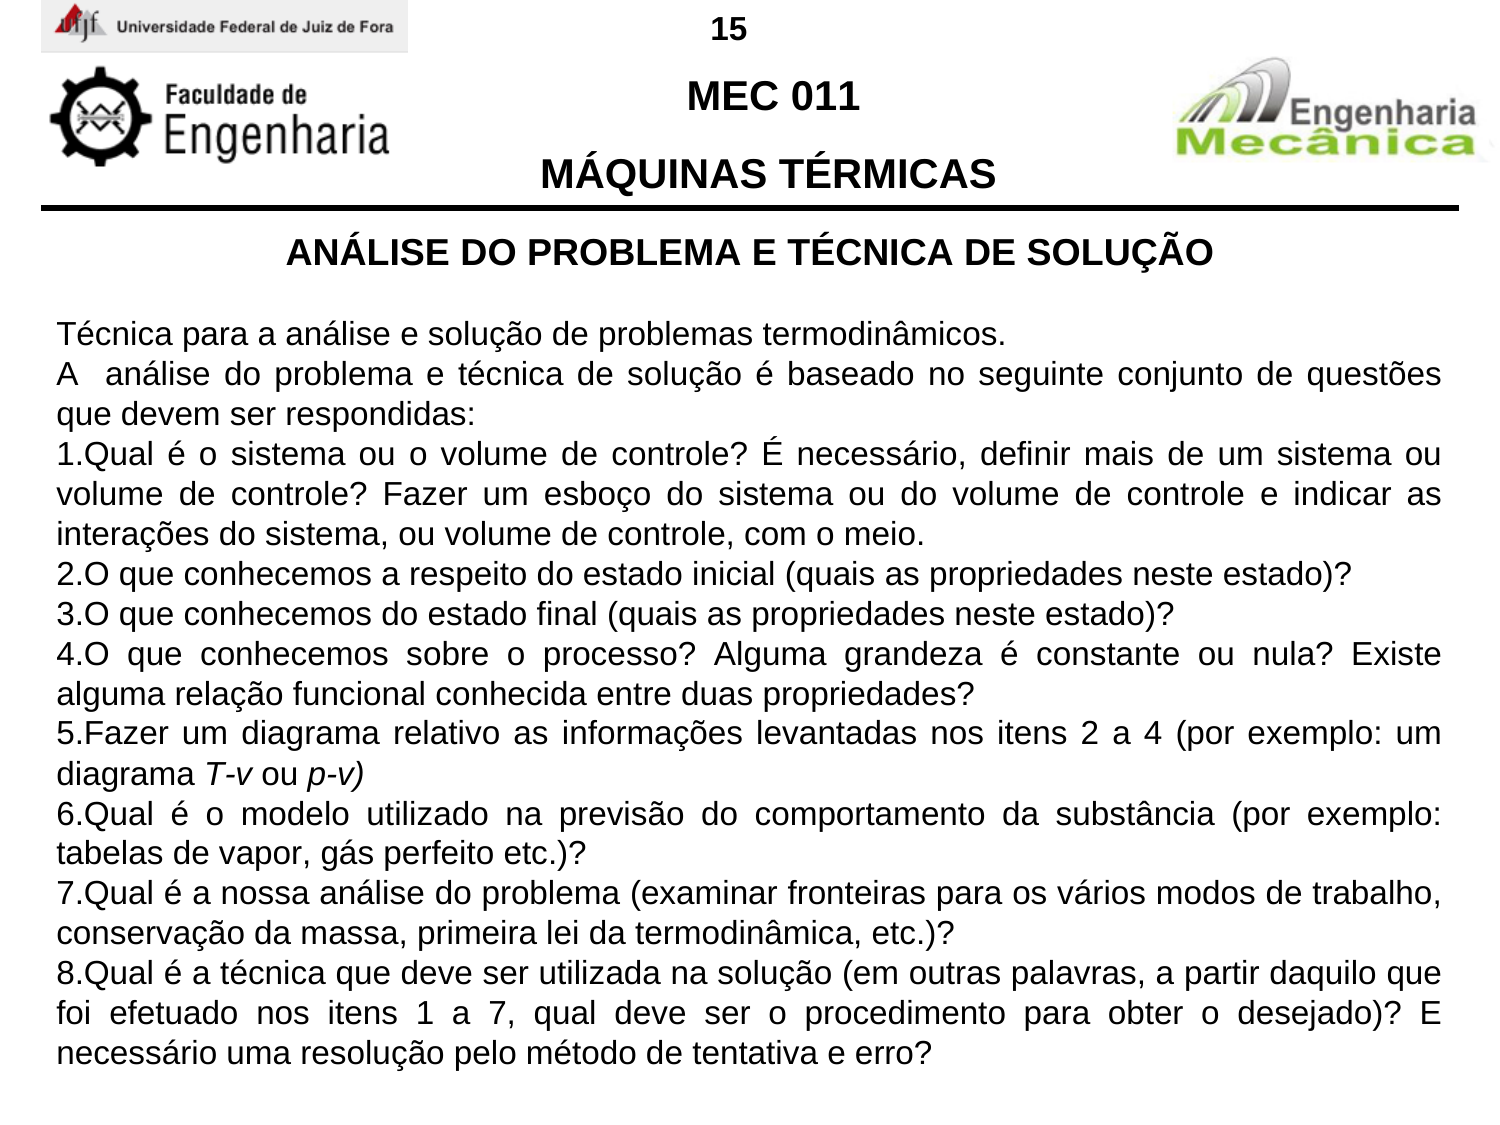

ANÁLISE DO PROBLEMA E TÉCNICA DE SOLUÇÃO
Técnica para a análise e solução de problemas termodinâmicos.
A análise do problema e técnica de solução é baseado no seguinte conjunto de questões que devem ser respondidas:
Qual é o sistema ou o volume de controle? É necessário, definir mais de um sistema ou volume de controle? Fazer um esboço do sistema ou do volume de controle e indicar as interações do sistema, ou volume de controle, com o meio.
O que conhecemos a respeito do estado inicial (quais as propriedades neste estado)?
O que conhecemos do estado final (quais as propriedades neste estado)?
O que conhecemos sobre o processo? Alguma grandeza é constante ou nula? Existe alguma relação funcional conhecida entre duas propriedades?
Fazer um diagrama relativo as informações levantadas nos itens 2 a 4 (por exemplo: um diagrama T-v ou p-v)
Qual é o modelo utilizado na previsão do comportamento da substância (por exemplo: tabelas de vapor, gás perfeito etc.)?
Qual é a nossa análise do problema (examinar fronteiras para os vários modos de trabalho, conservação da massa, primeira lei da termodinâmica, etc.)?
Qual é a técnica que deve ser utilizada na solução (em outras palavras, a partir daquilo que foi efetuado nos itens 1 a 7, qual deve ser o procedimento para obter o desejado)? E necessário uma resolução pelo método de tentativa e erro?